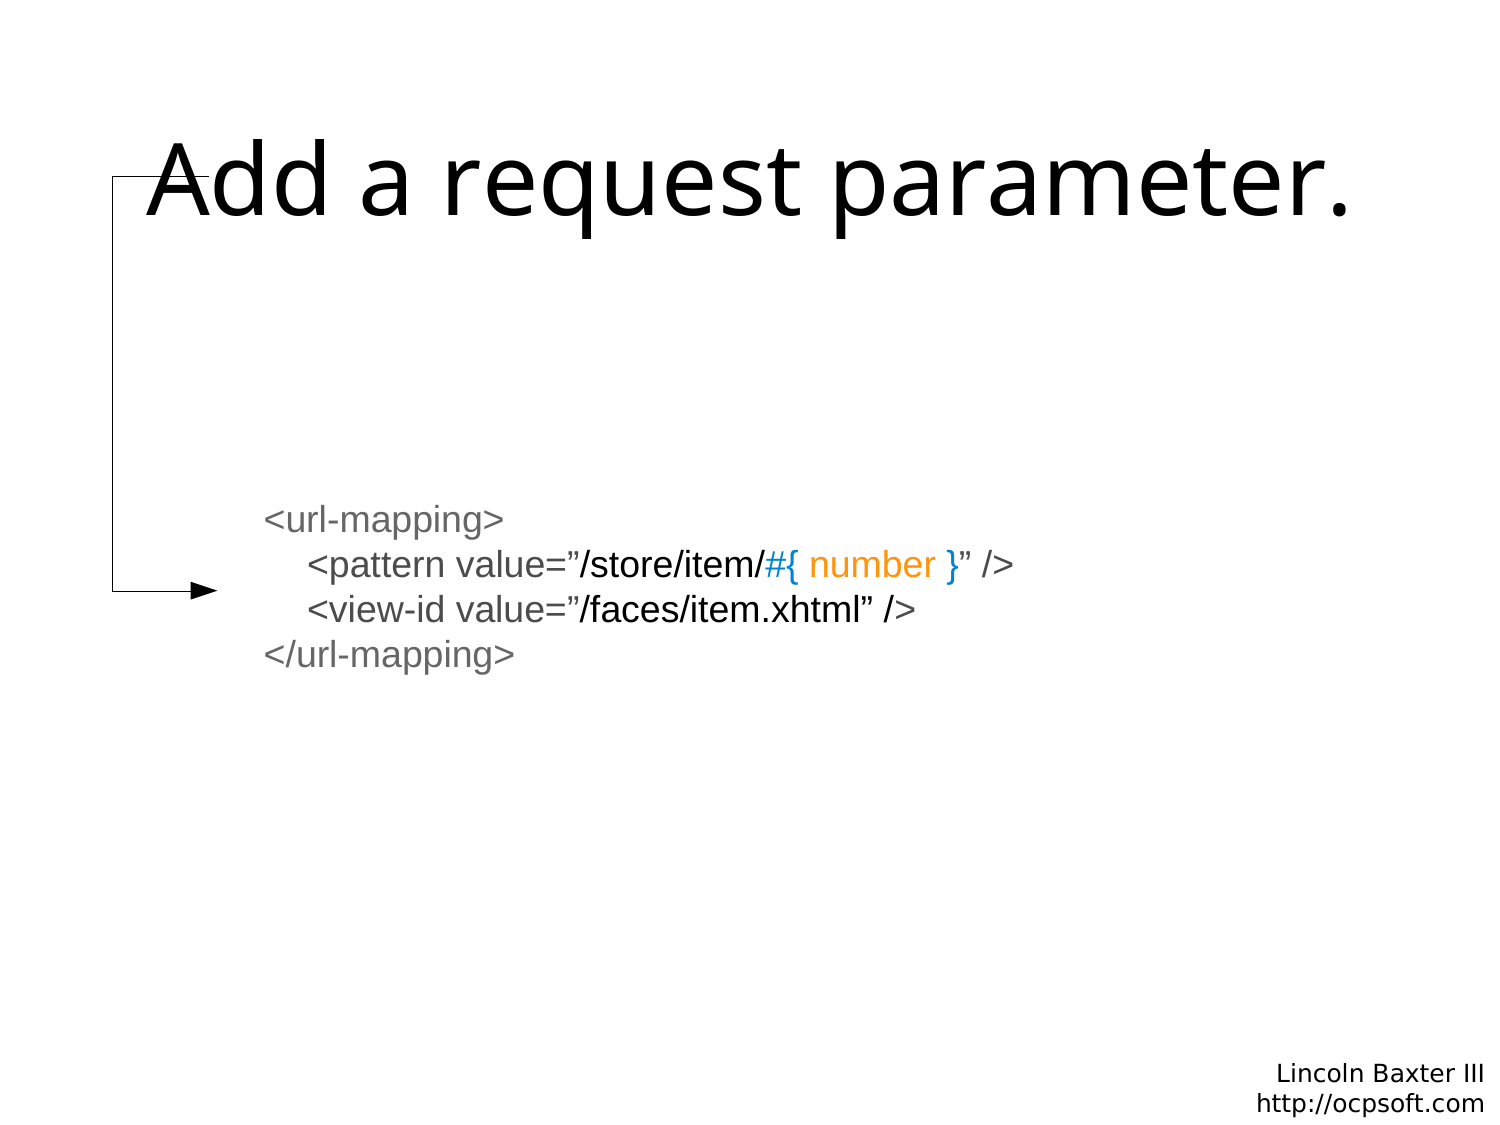

# Add a request parameter.
 <url-mapping>
	<pattern value=”/store/item/#{ number }” />
	<view-id value=”/faces/item.xhtml” />
 </url-mapping>